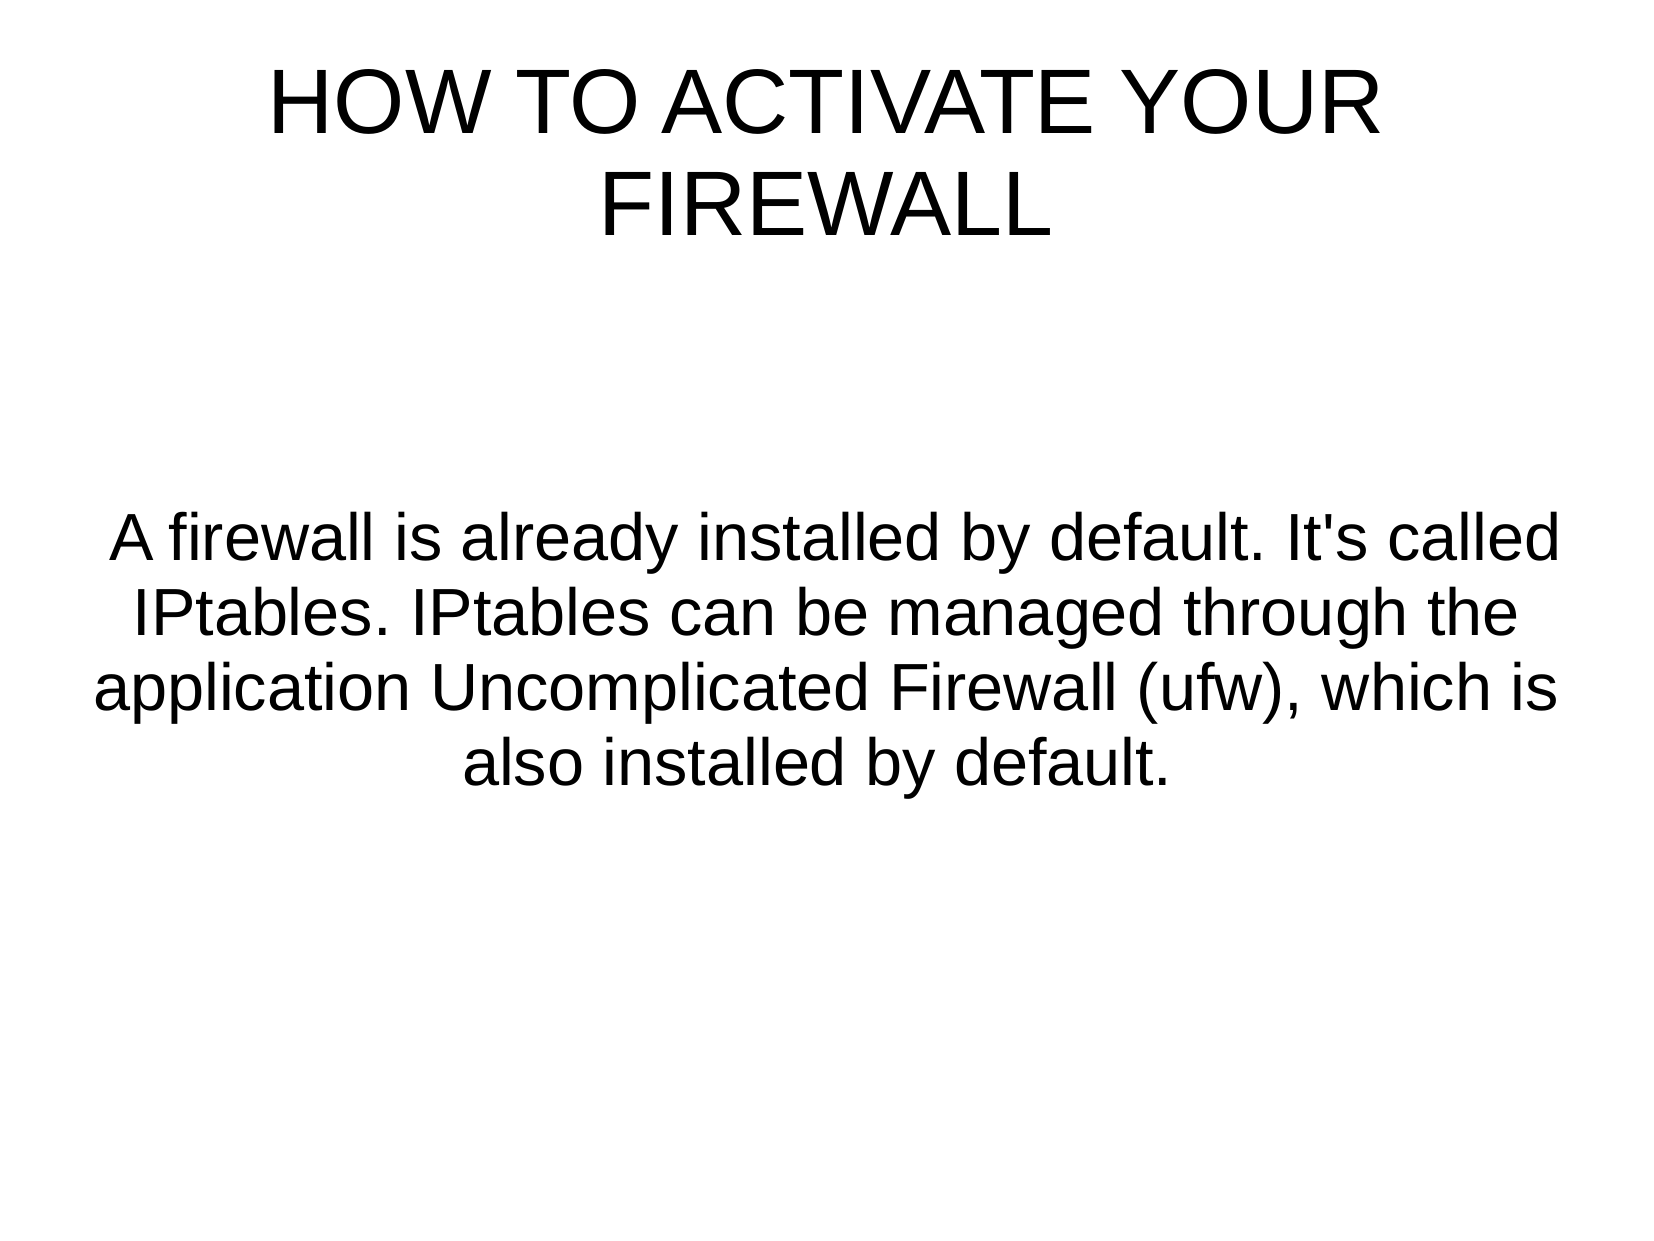

# HOW TO ACTIVATE YOUR FIREWALL
 A firewall is already installed by default. It's called IPtables. IPtables can be managed through the application Uncomplicated Firewall (ufw), which is also installed by default.